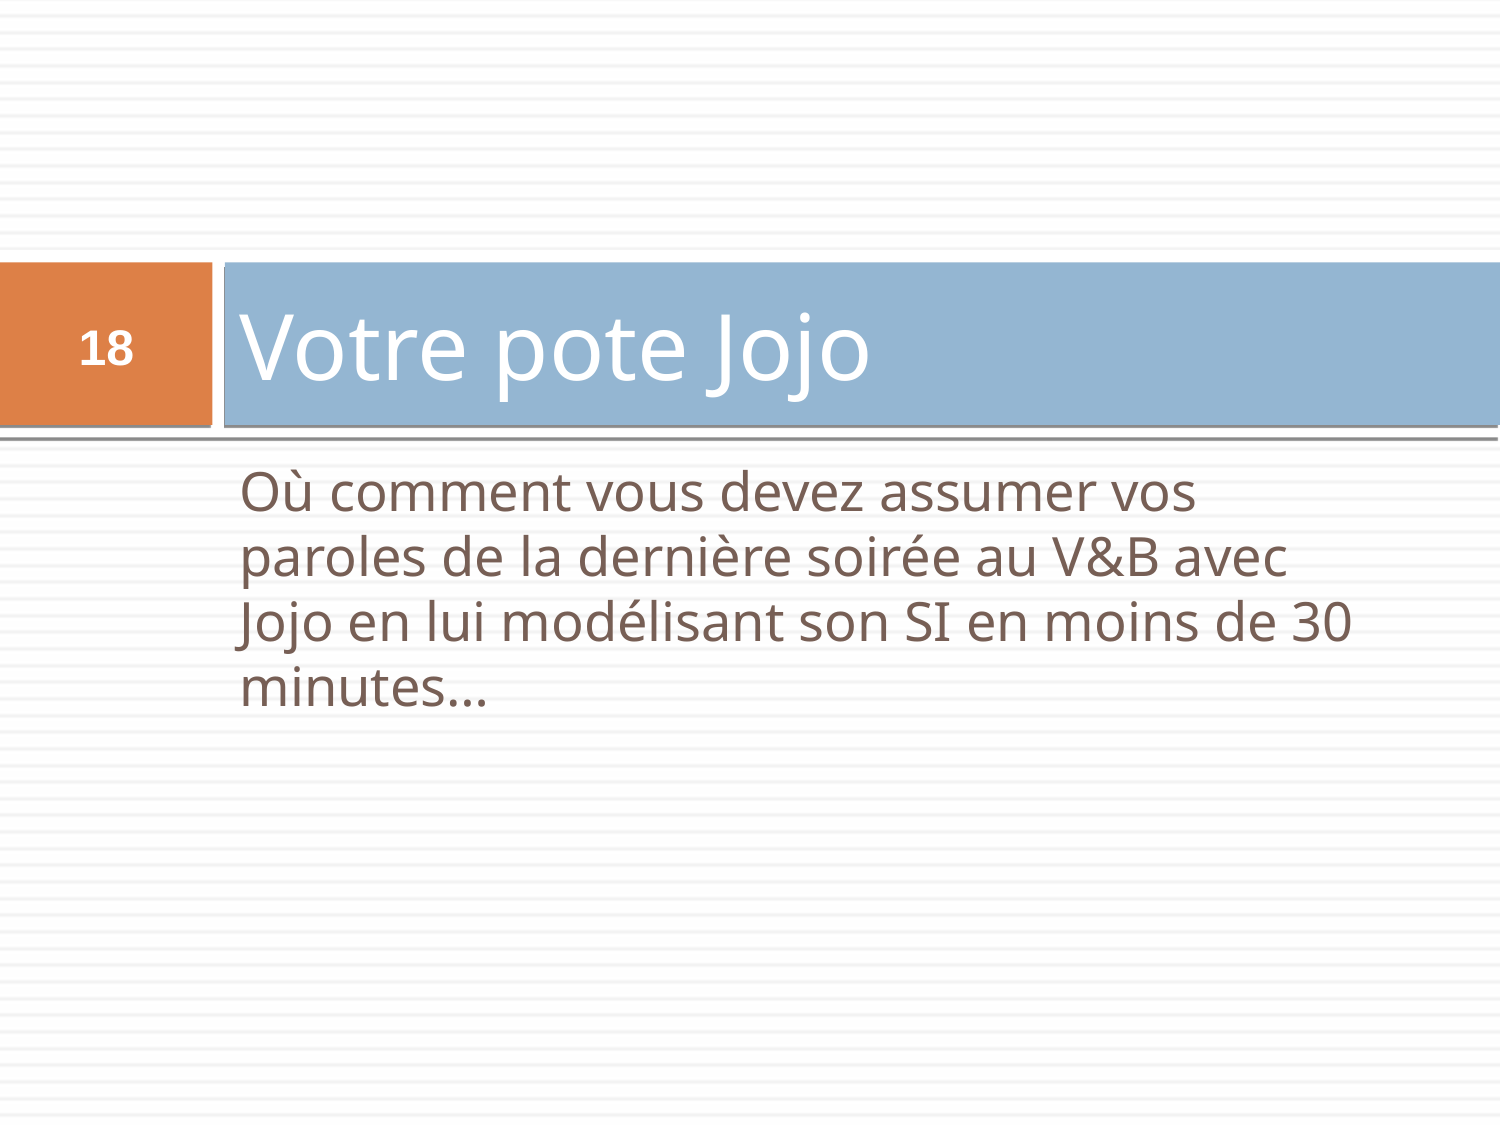

Votre pote Jojo
# Où comment vous devez assumer vos paroles de la dernière soirée au V&B avec Jojo en lui modélisant son SI en moins de 30 minutes…